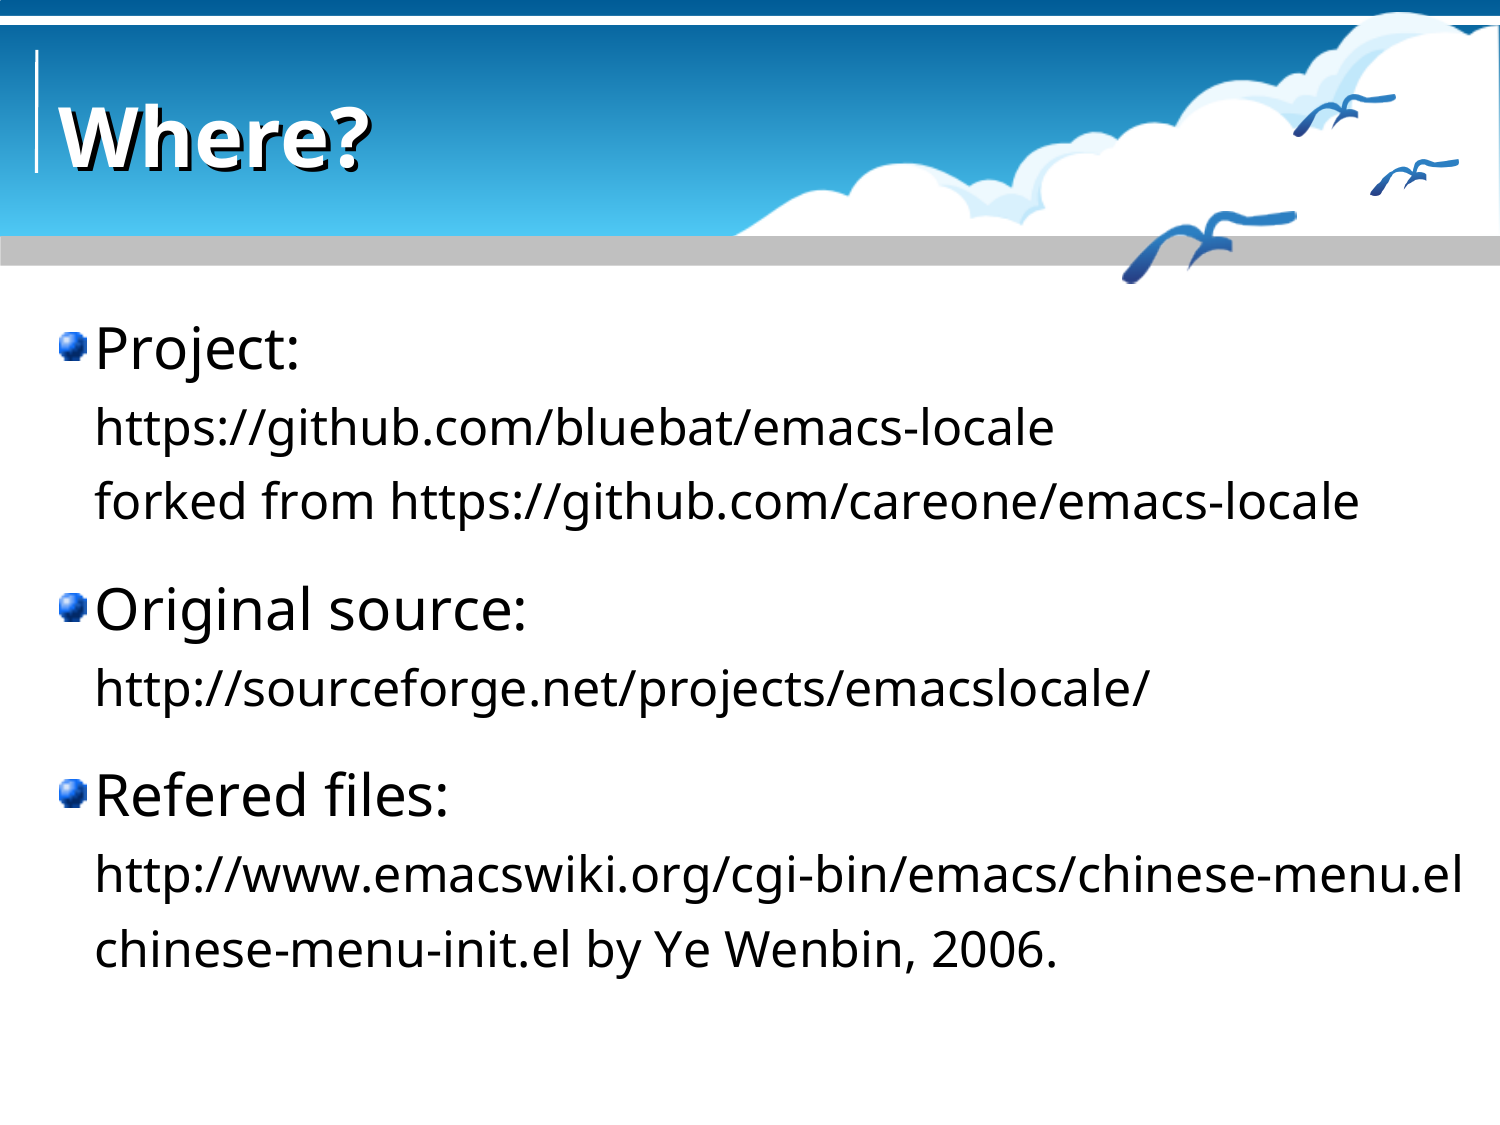

# Where?
Project:
https://github.com/bluebat/emacs-locale
forked from https://github.com/careone/emacs-locale
Original source:
http://sourceforge.net/projects/emacslocale/
Refered files:
http://www.emacswiki.org/cgi-bin/emacs/chinese-menu.el
chinese-menu-init.el by Ye Wenbin, 2006.